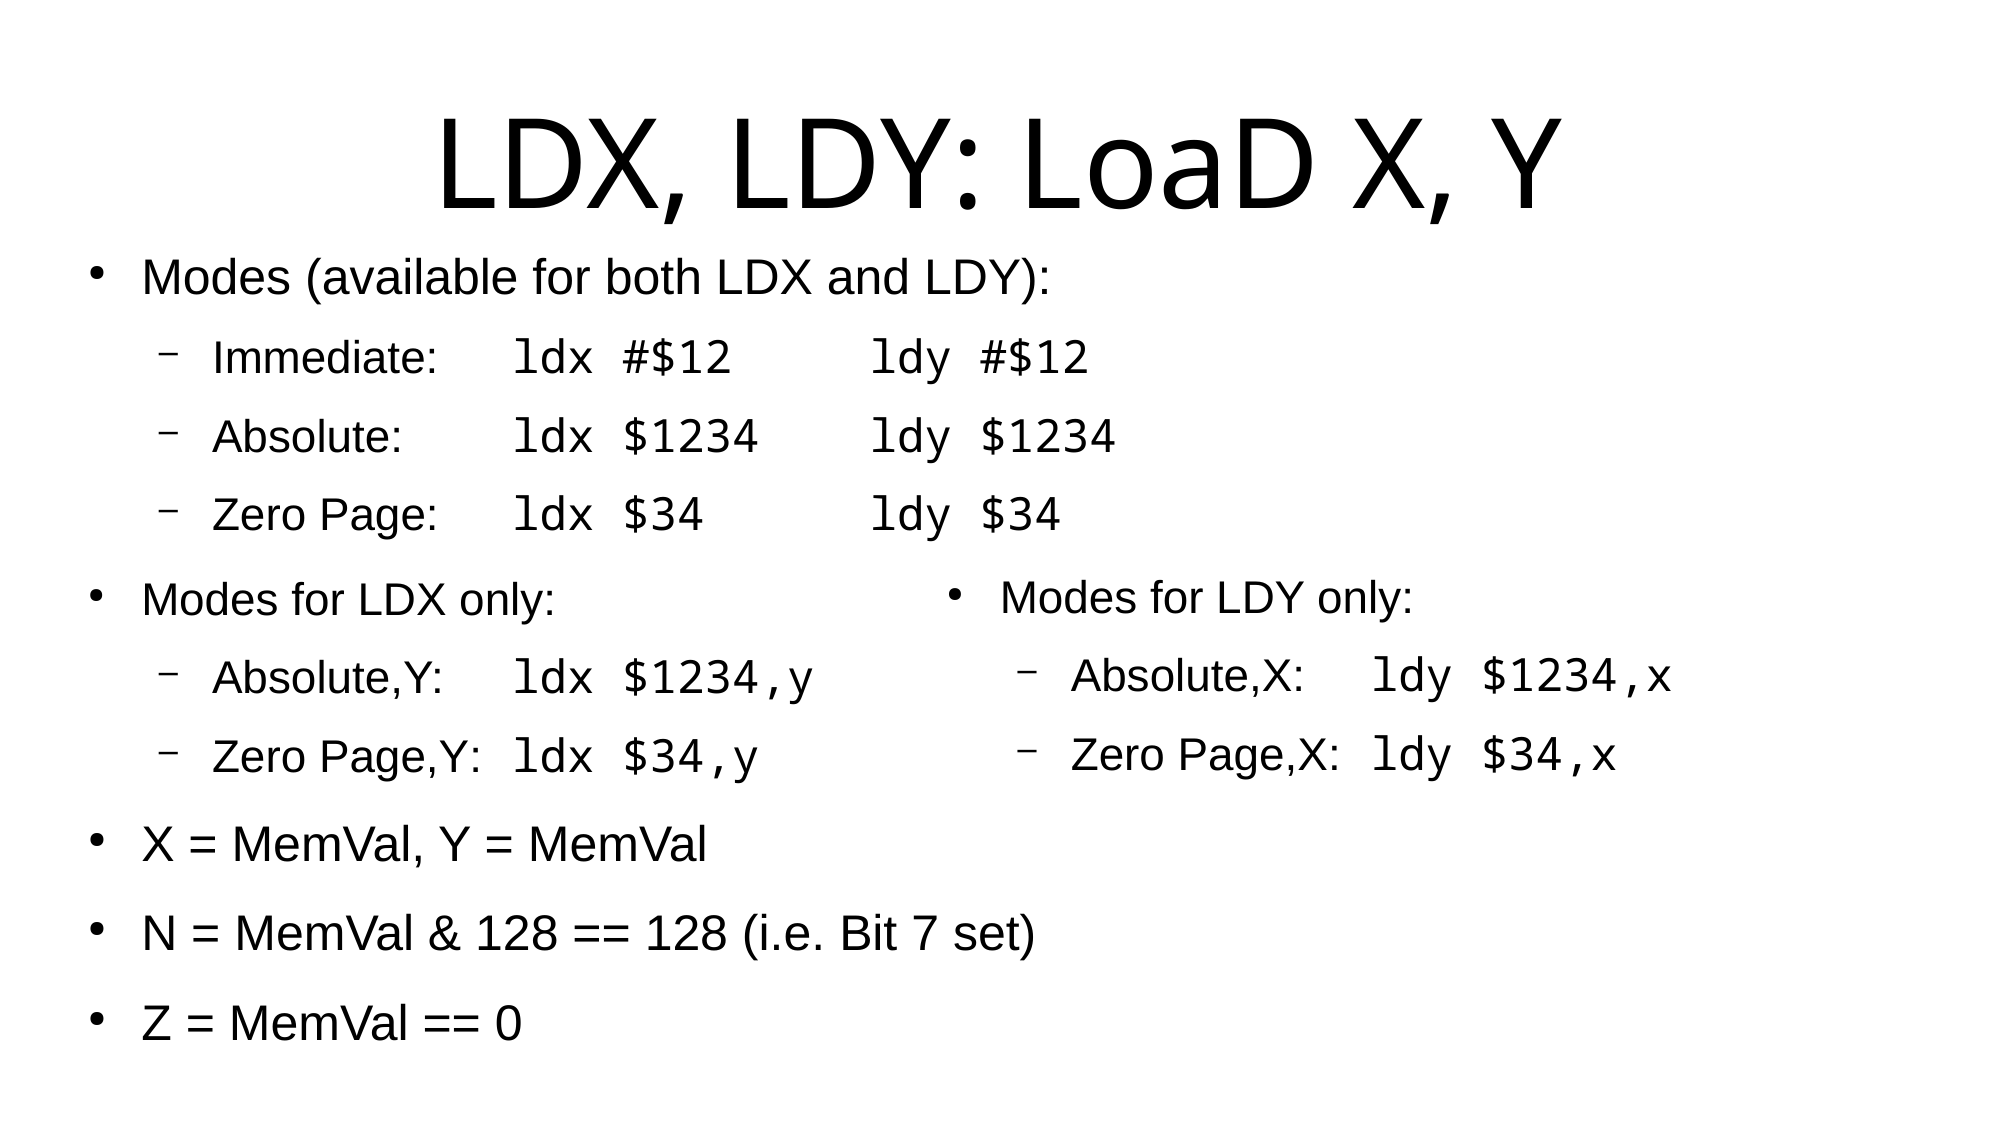

LDX, LDY: LoaD X, Y
# Modes (available for both LDX and LDY):
Immediate:	ldx #$12 ldy #$12
Absolute:		ldx $1234 ldy $1234
Zero Page:	ldx $34 ldy $34
Modes for LDX only:
Absolute,Y:	ldx $1234,y
Zero Page,Y:	ldx $34,y
X = MemVal, Y = MemVal
N = MemVal & 128 == 128 (i.e. Bit 7 set)
Z = MemVal == 0
Modes for LDY only:
Absolute,X:	ldy $1234,x
Zero Page,X:	ldy $34,x